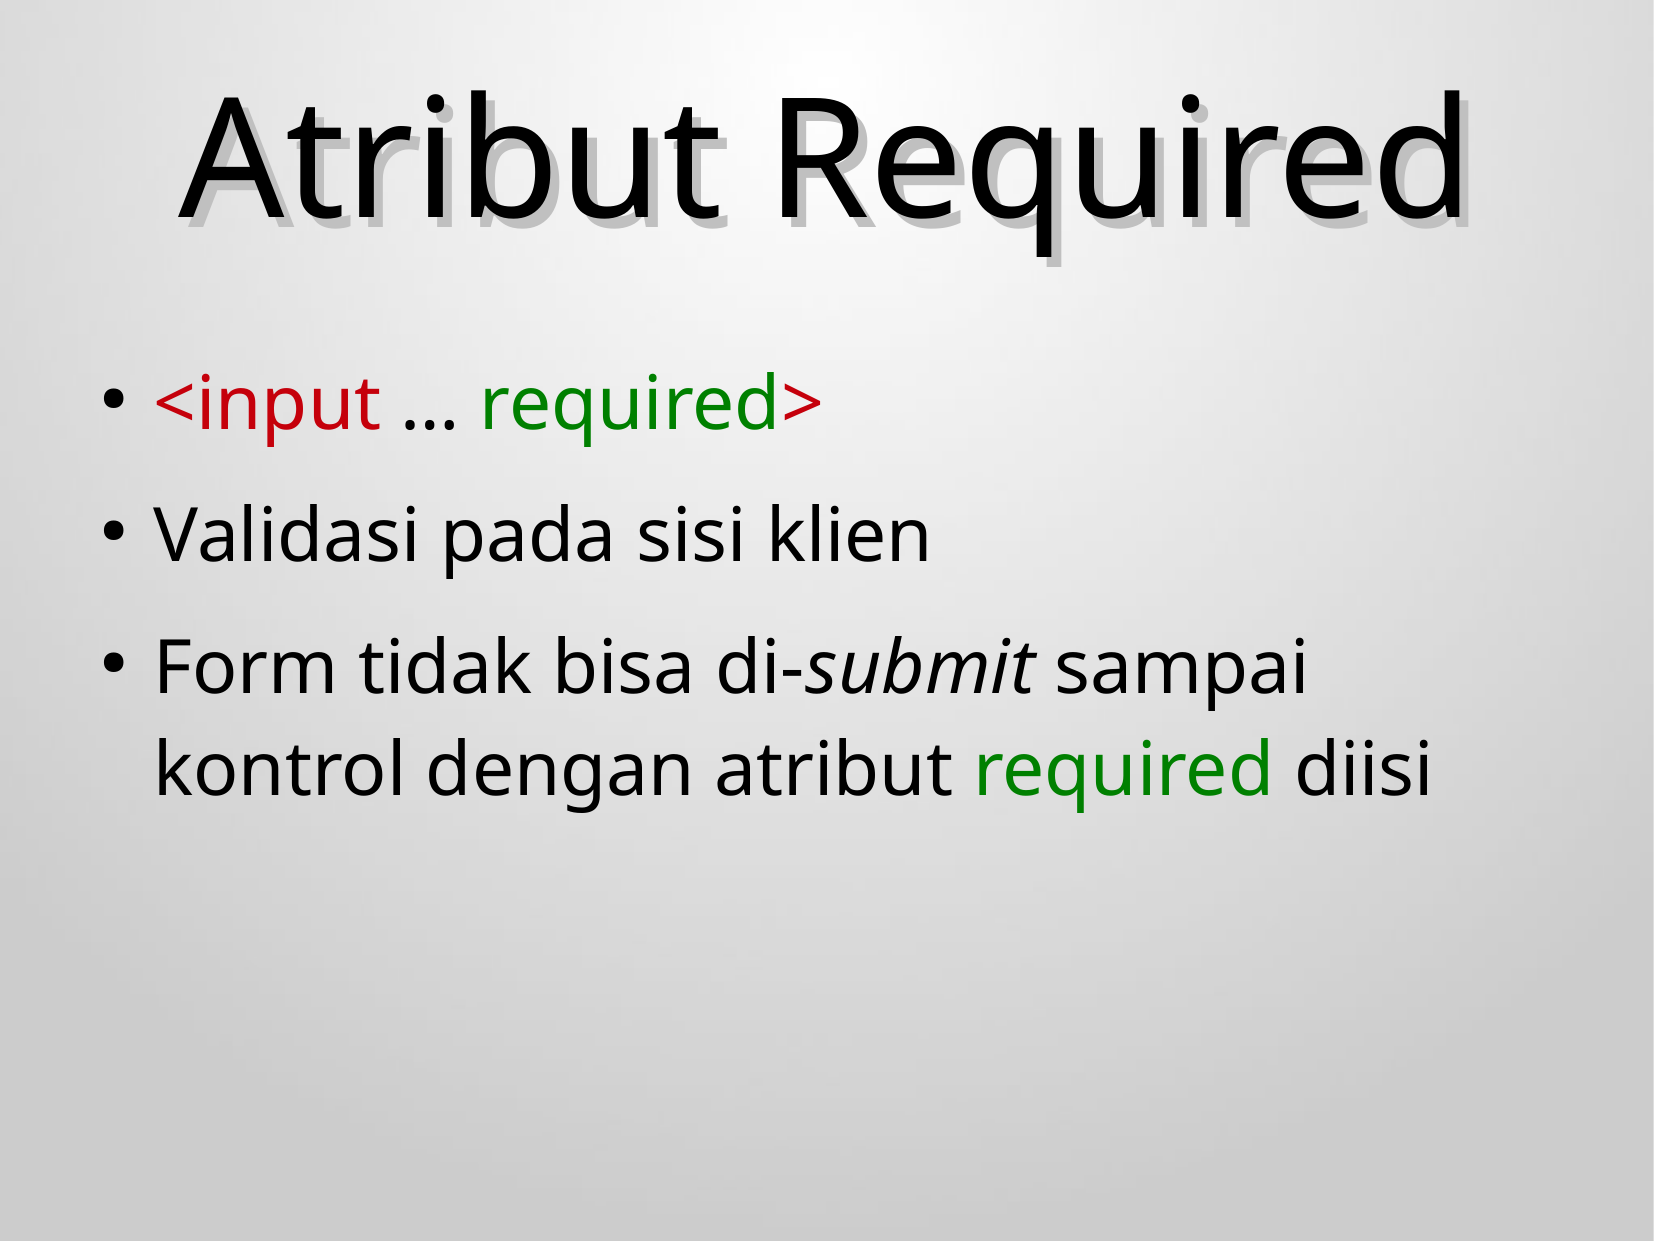

# Atribut Required
<input … required>
Validasi pada sisi klien
Form tidak bisa di-submit sampai kontrol dengan atribut required diisi